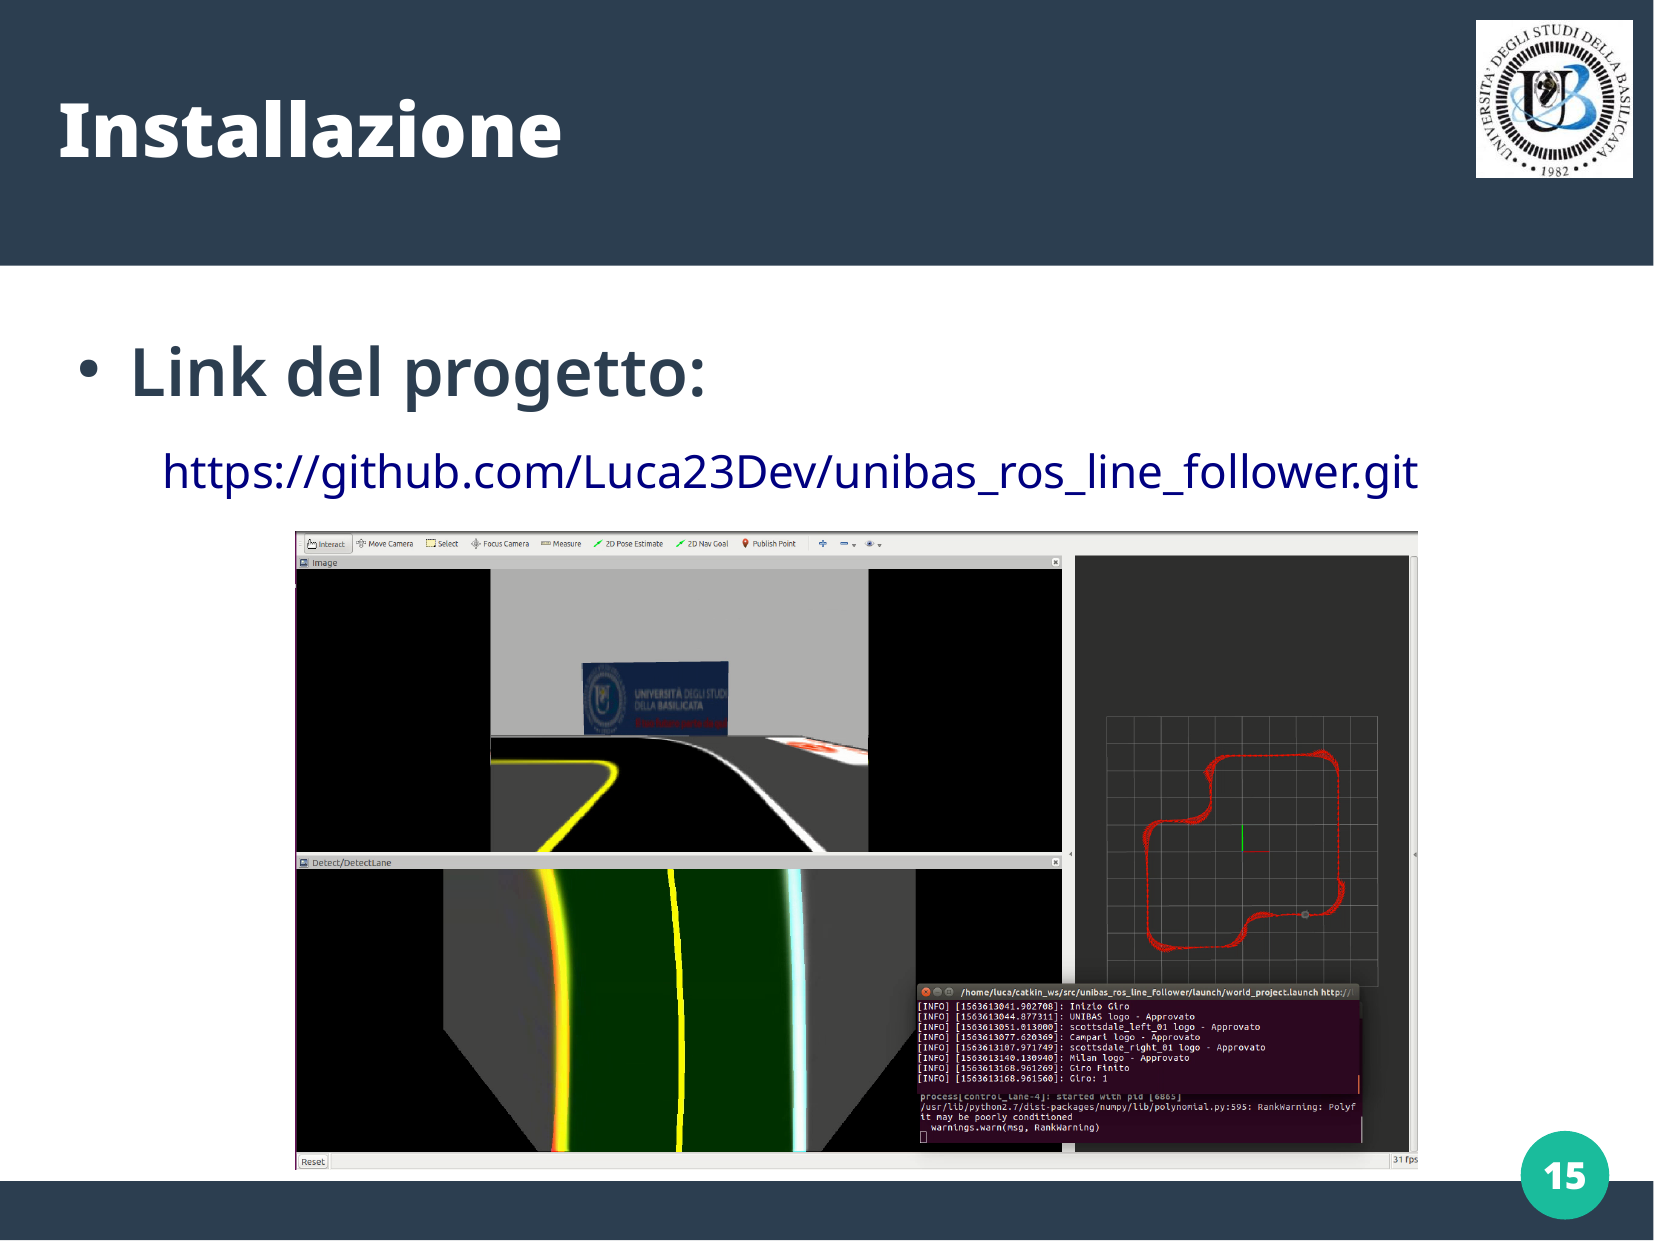

# Installazione
Link del progetto:
https://github.com/Luca23Dev/unibas_ros_line_follower.git
15